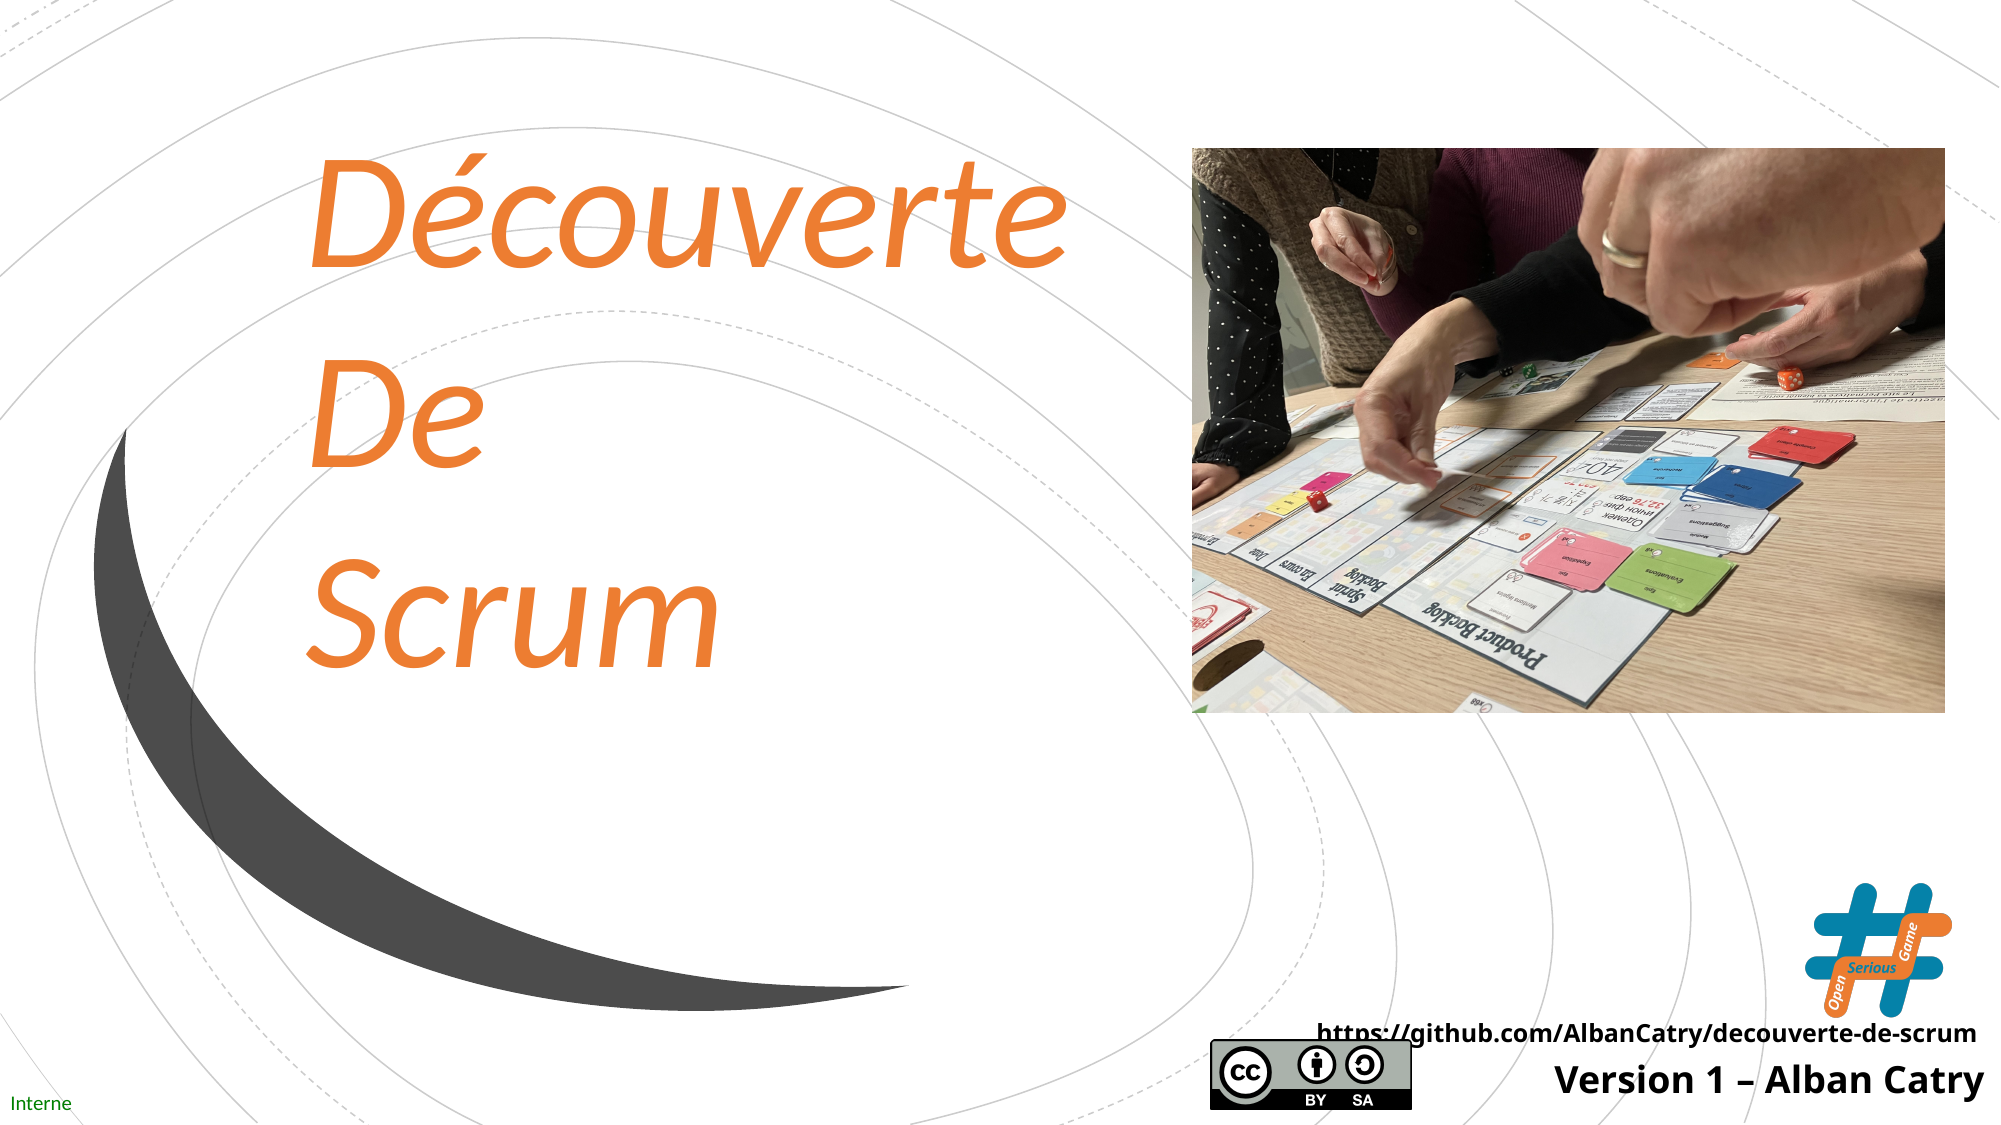

Découverte
De
Scrum
https://github.com/AlbanCatry/decouverte-de-scrum
Version 1 – Alban Catry